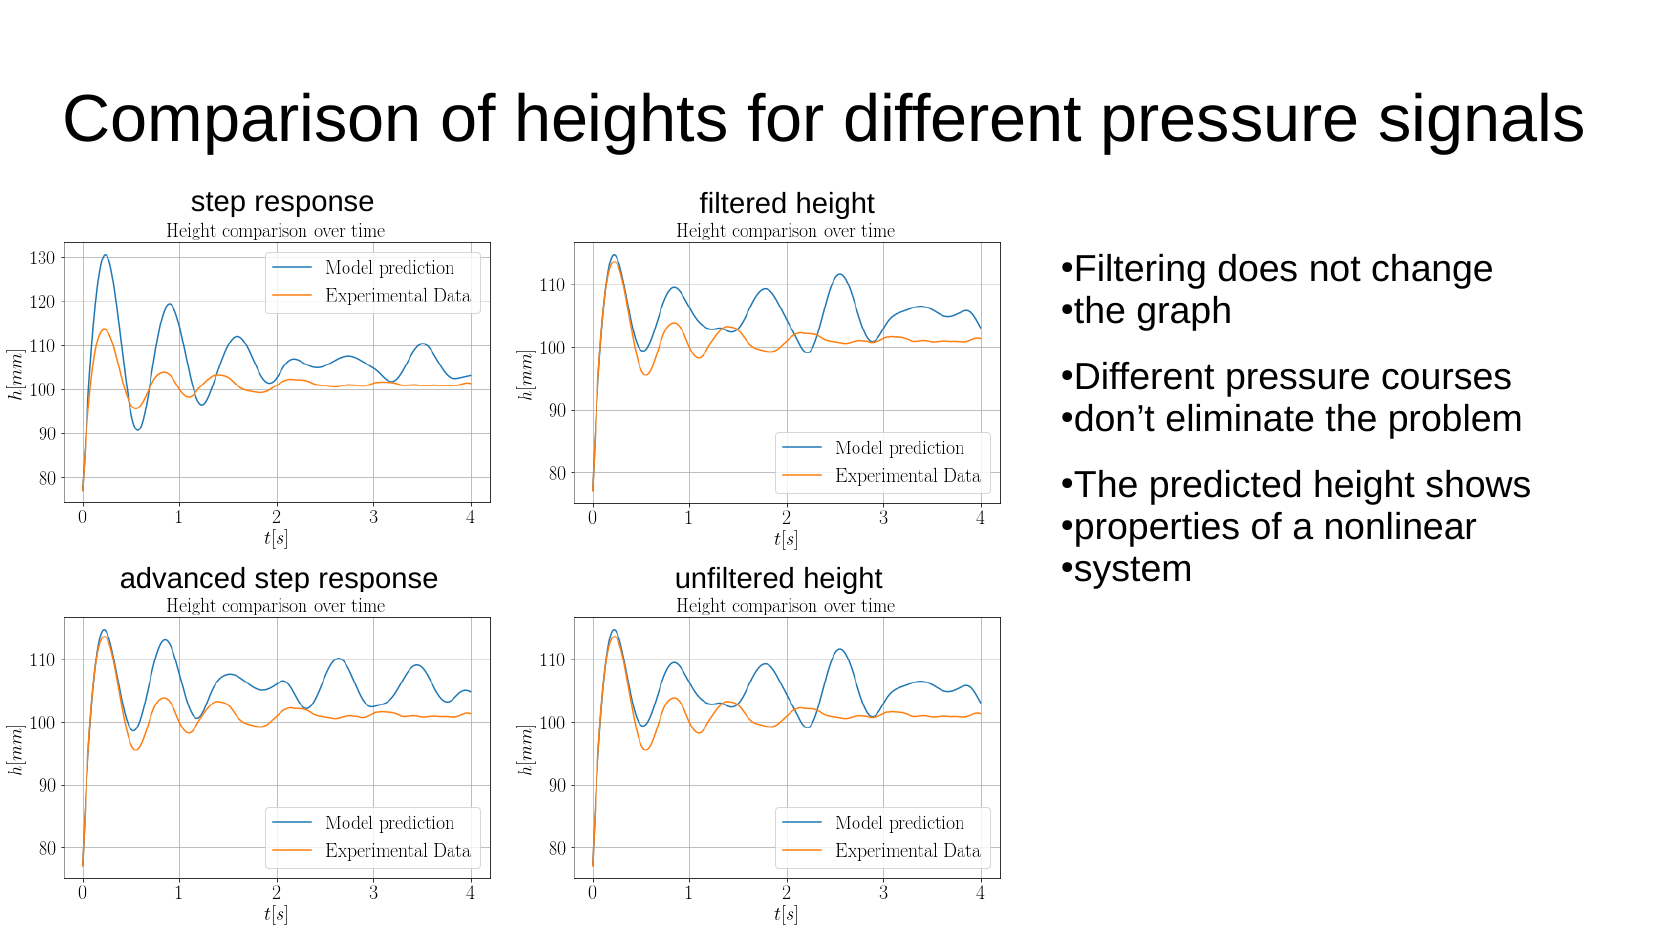

# Comparison of heights for different pressure signals
step response
filtered height
Filtering does not change
the graph
Different pressure courses
don’t eliminate the problem
The predicted height shows
properties of a nonlinear
system
advanced step response
unfiltered height